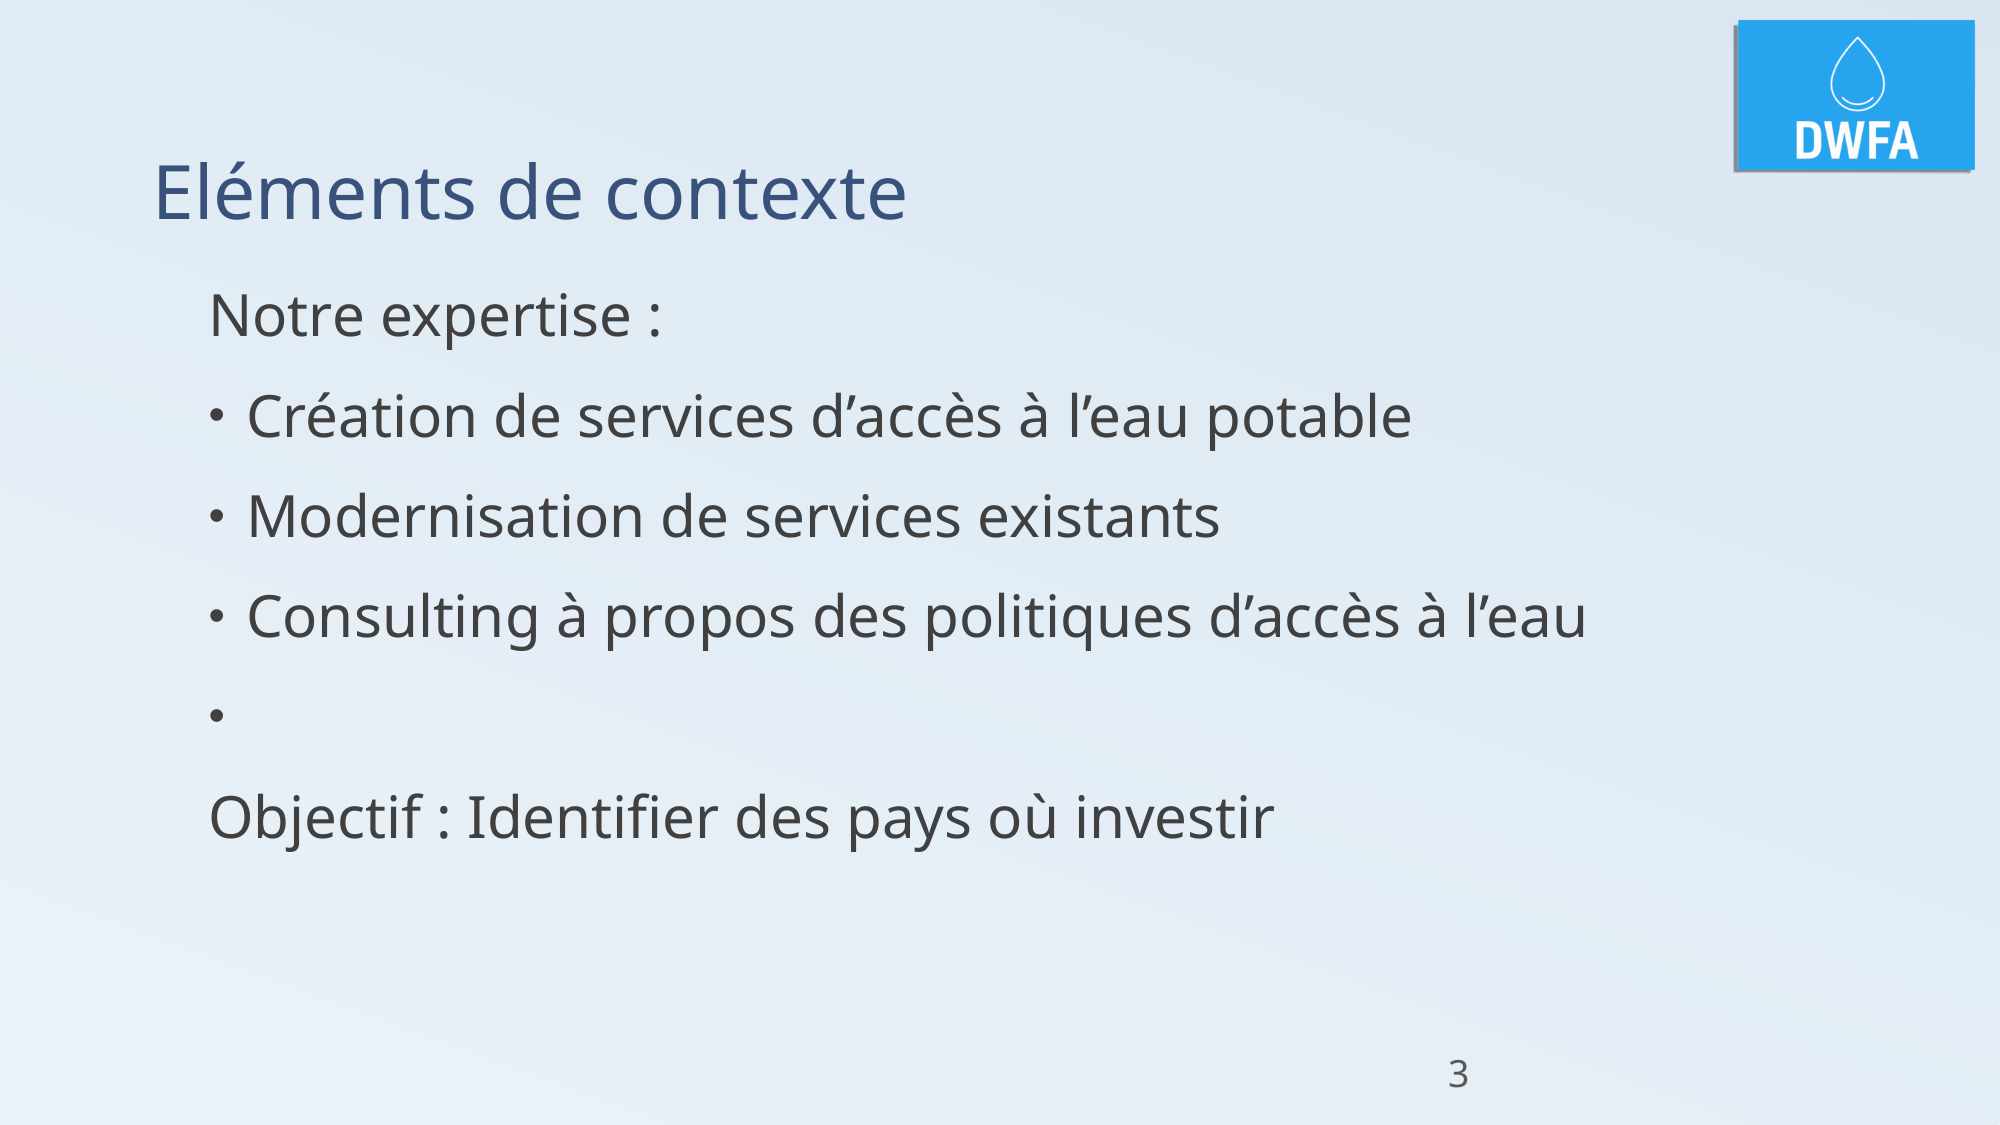

# Eléments de contexte
Notre expertise :
Création de services d’accès à l’eau potable
Modernisation de services existants
Consulting à propos des politiques d’accès à l’eau
Objectif : Identifier des pays où investir